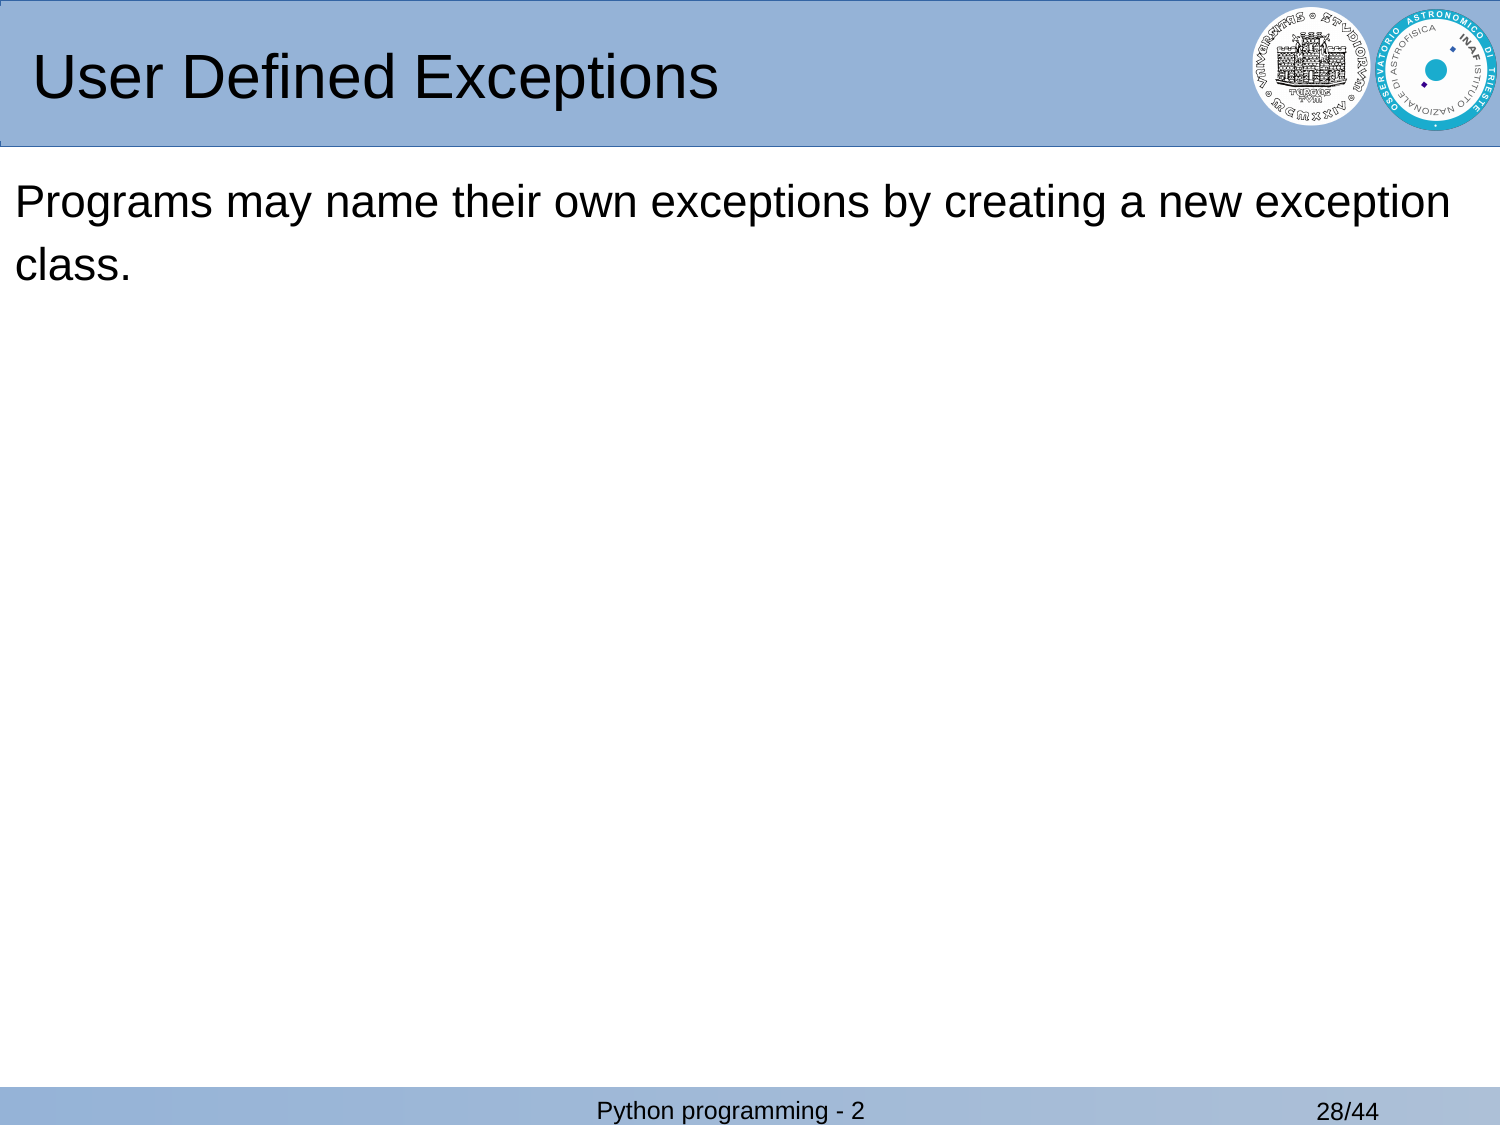

User Defined Exceptions
# Programs may name their own exceptions by creating a new exception class.